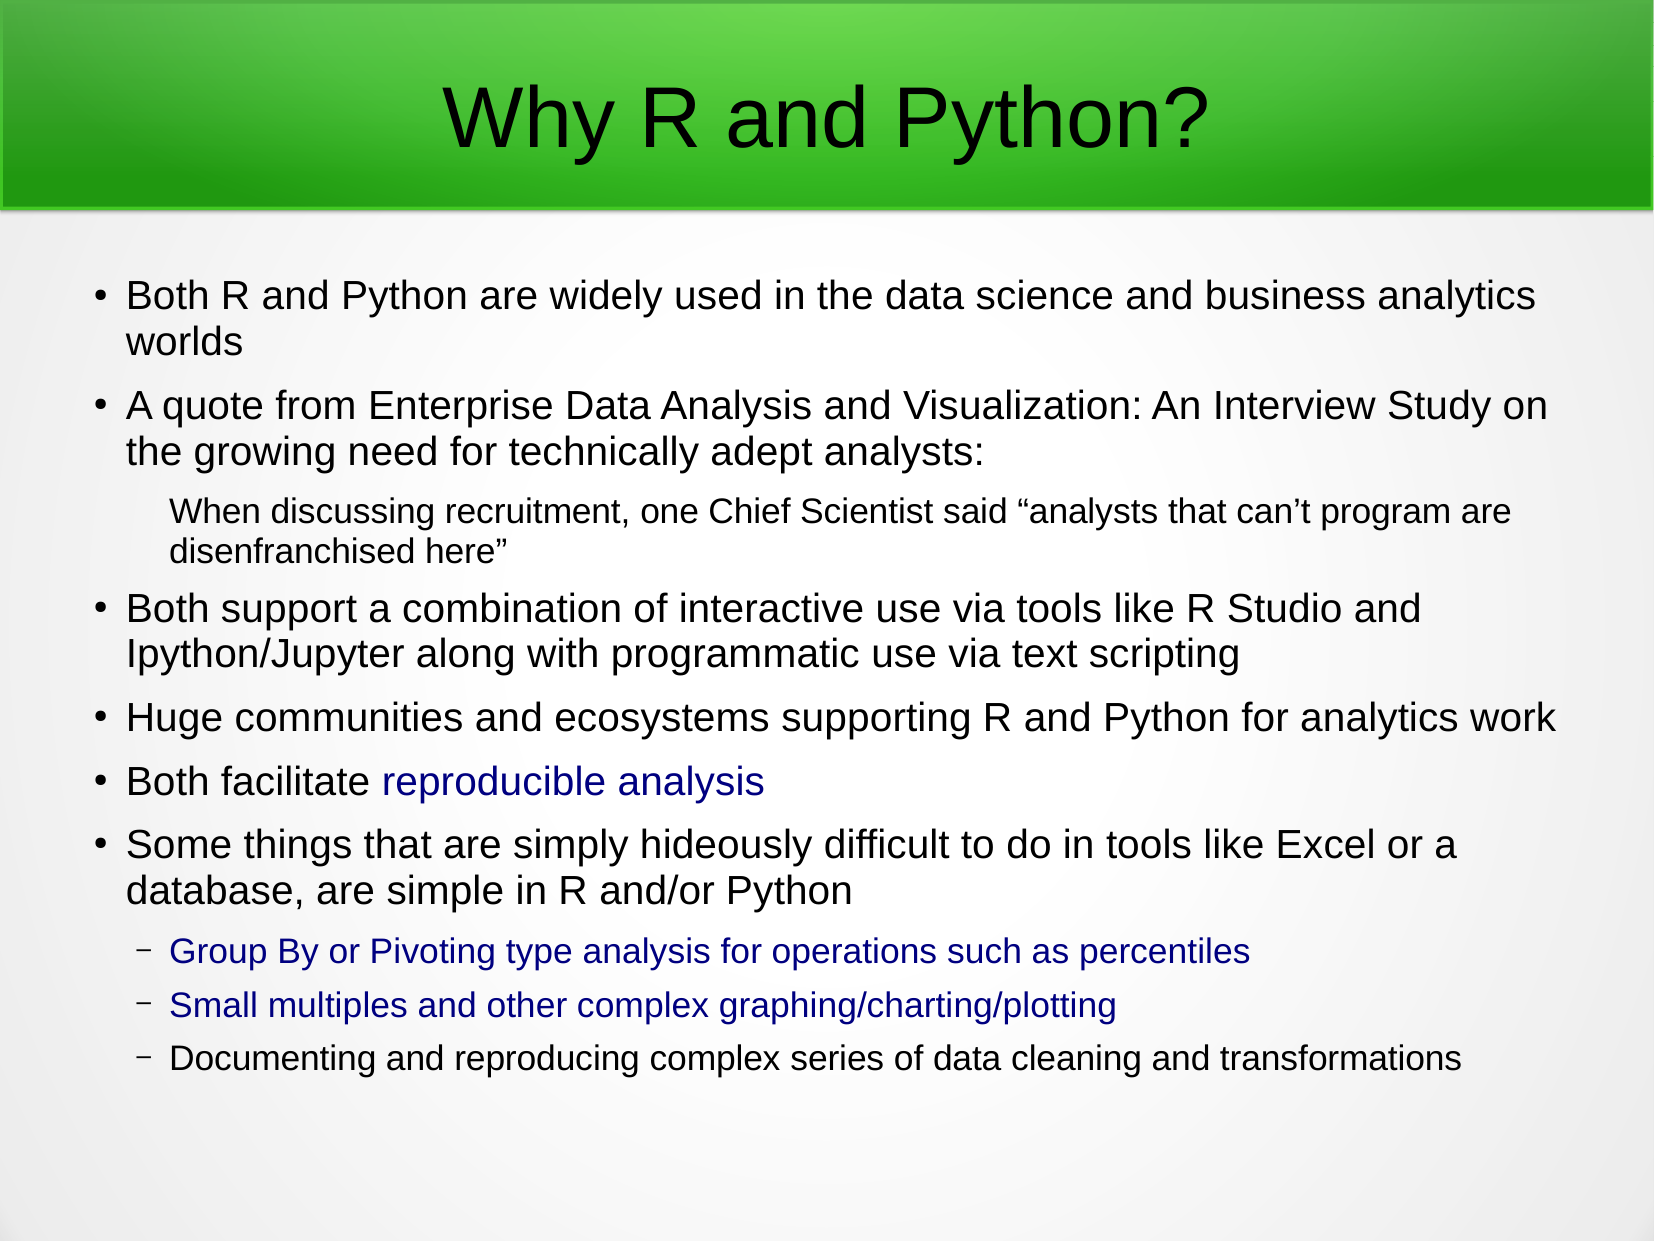

# Why R and Python?
Both R and Python are widely used in the data science and business analytics worlds
A quote from Enterprise Data Analysis and Visualization: An Interview Study on the growing need for technically adept analysts:
When discussing recruitment, one Chief Scientist said “analysts that can’t program are disenfranchised here”
Both support a combination of interactive use via tools like R Studio and Ipython/Jupyter along with programmatic use via text scripting
Huge communities and ecosystems supporting R and Python for analytics work
Both facilitate reproducible analysis
Some things that are simply hideously difficult to do in tools like Excel or a database, are simple in R and/or Python
Group By or Pivoting type analysis for operations such as percentiles
Small multiples and other complex graphing/charting/plotting
Documenting and reproducing complex series of data cleaning and transformations